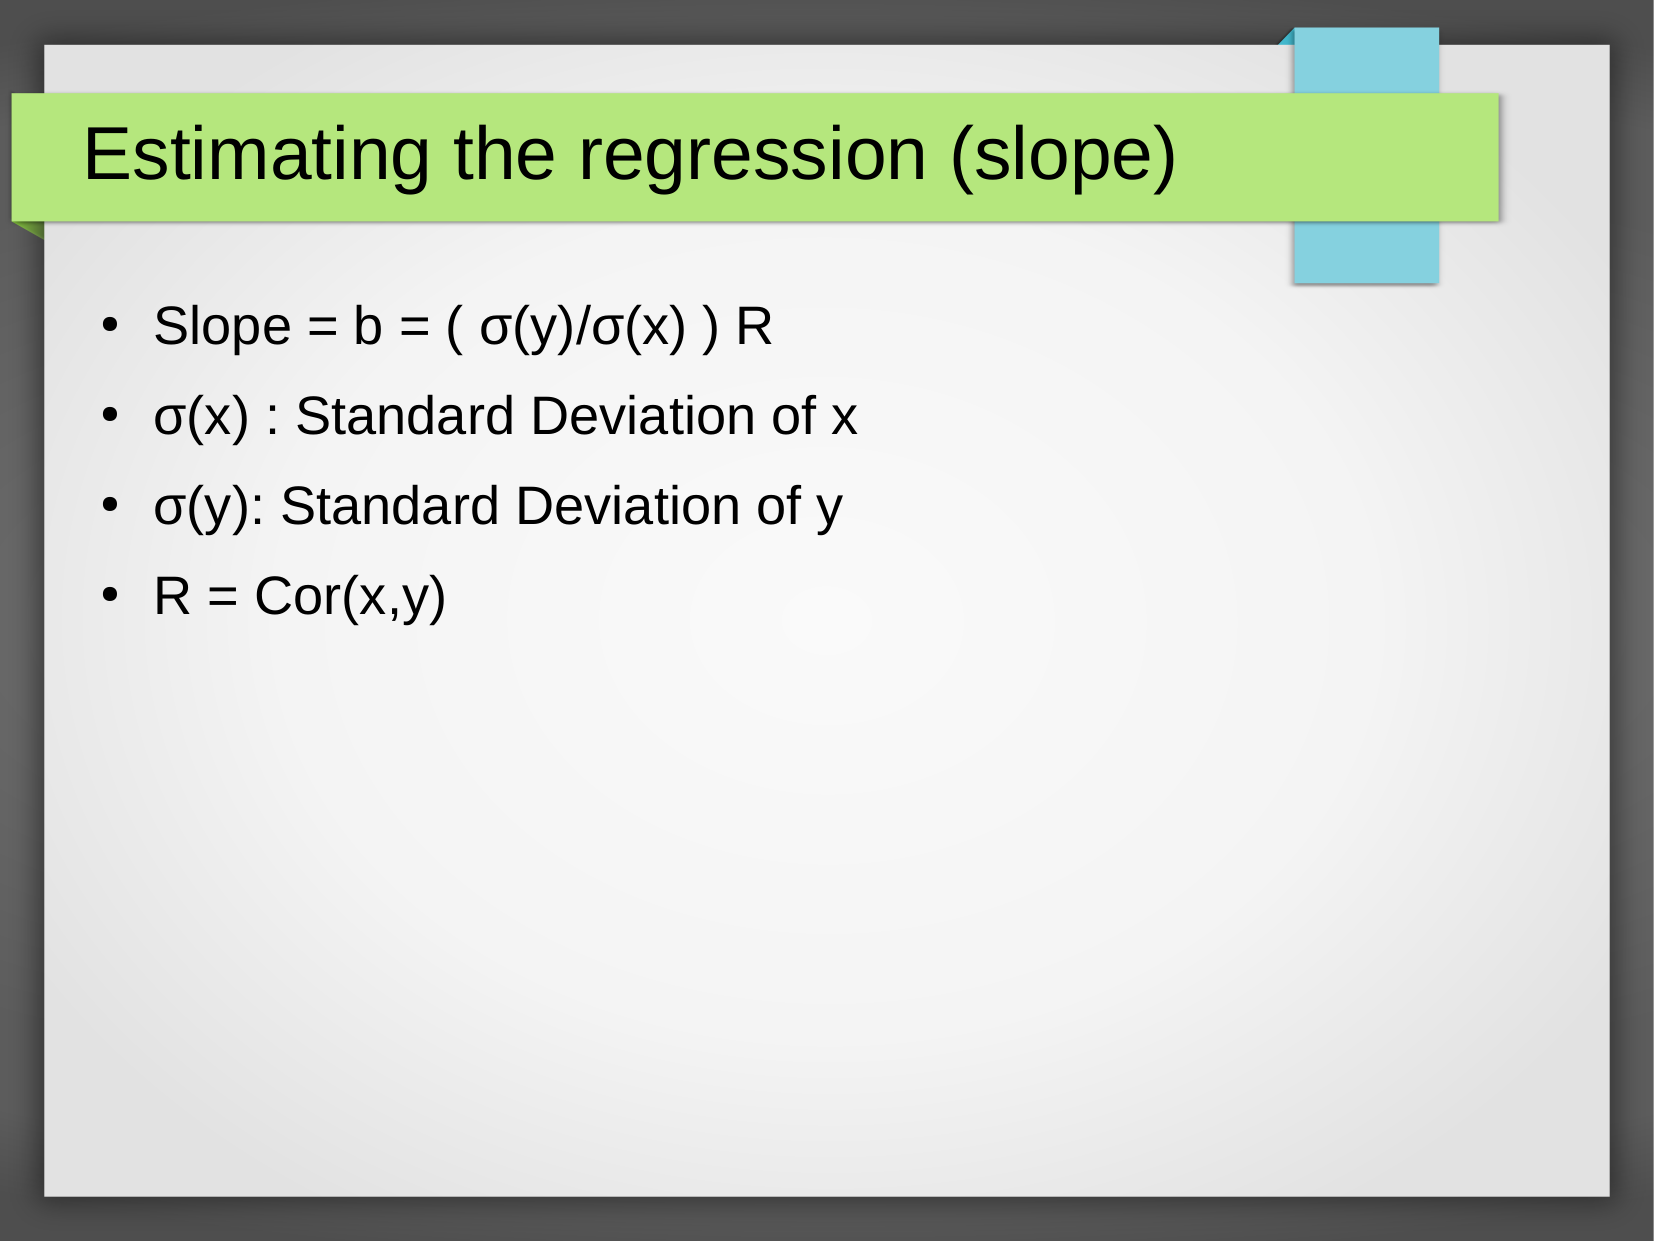

# Estimating the regression (slope)
Slope = b = ( σ(y)/σ(x) ) R
σ(x) : Standard Deviation of x
σ(y): Standard Deviation of y
R = Cor(x,y)